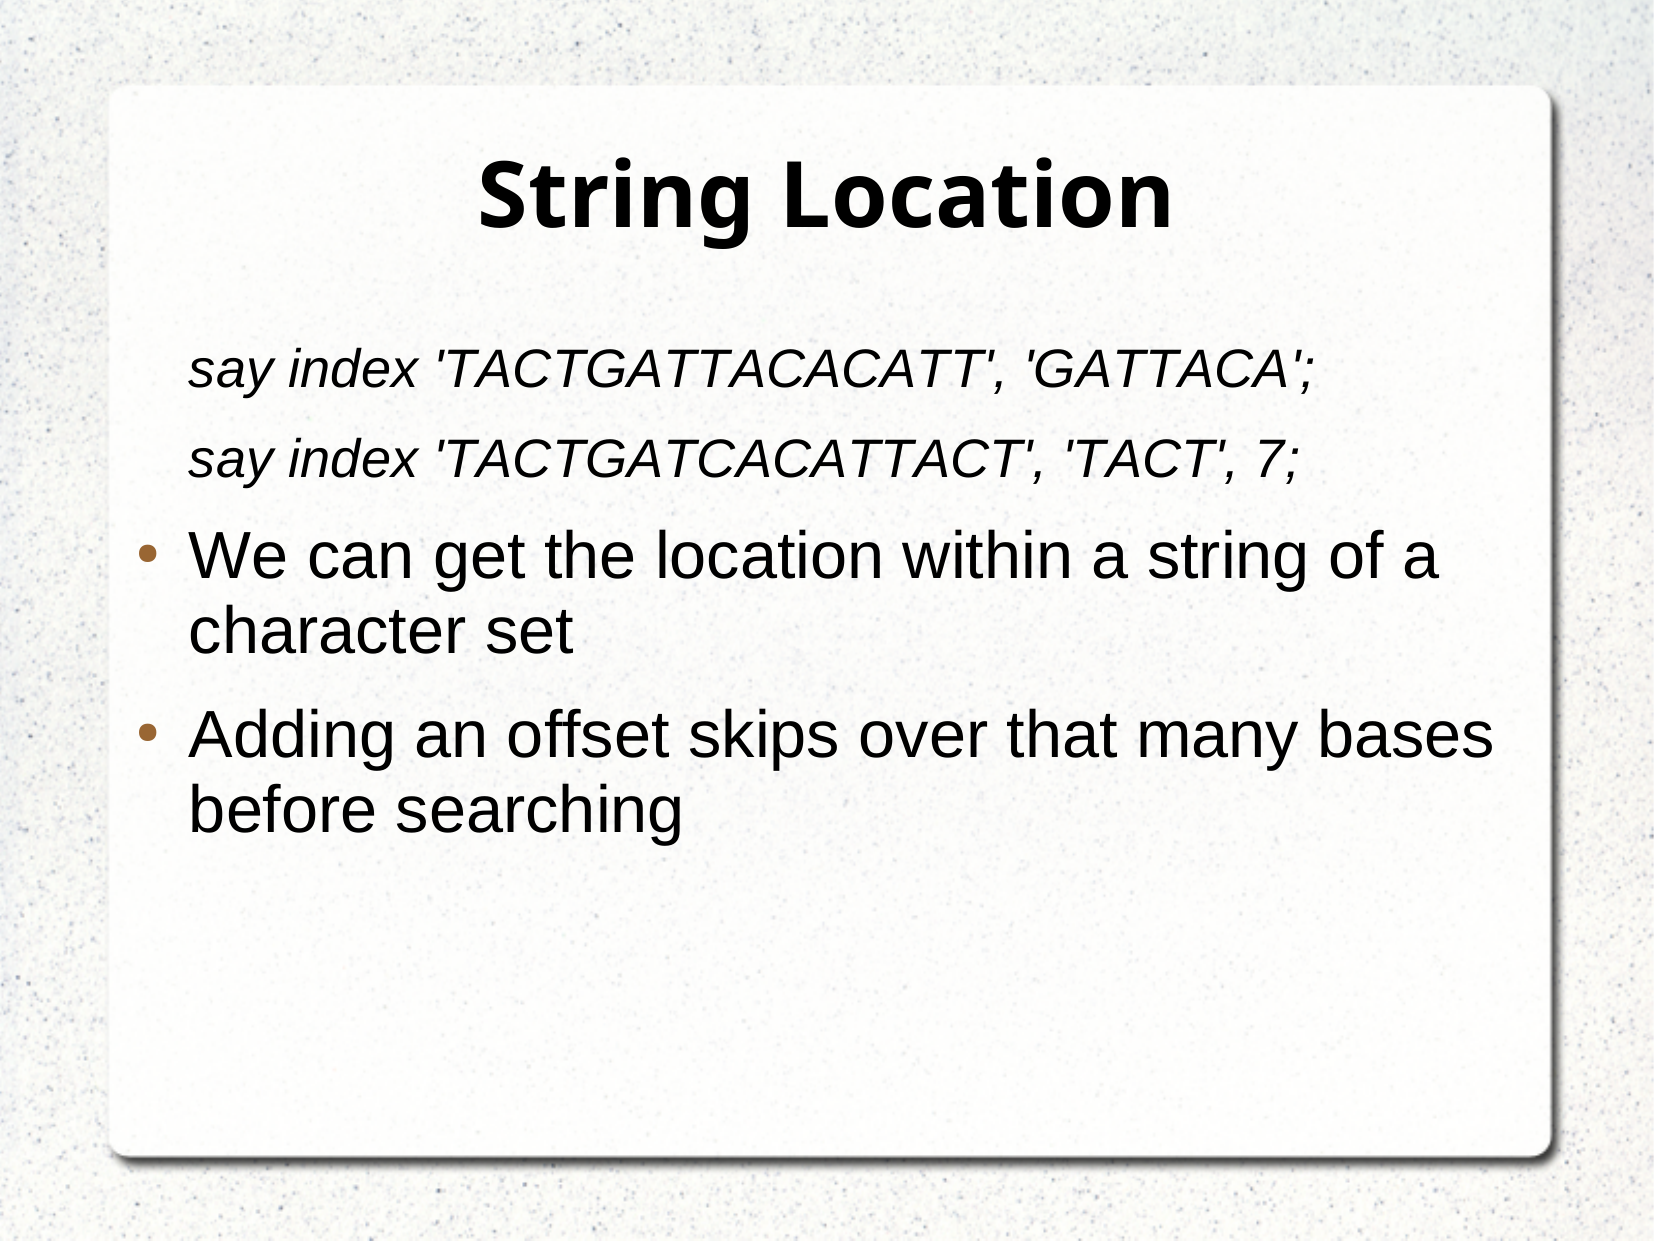

# String Location
say index 'TACTGATTACACATT', 'GATTACA';
say index 'TACTGATCACATTACT', 'TACT', 7;
We can get the location within a string of a character set
Adding an offset skips over that many bases before searching